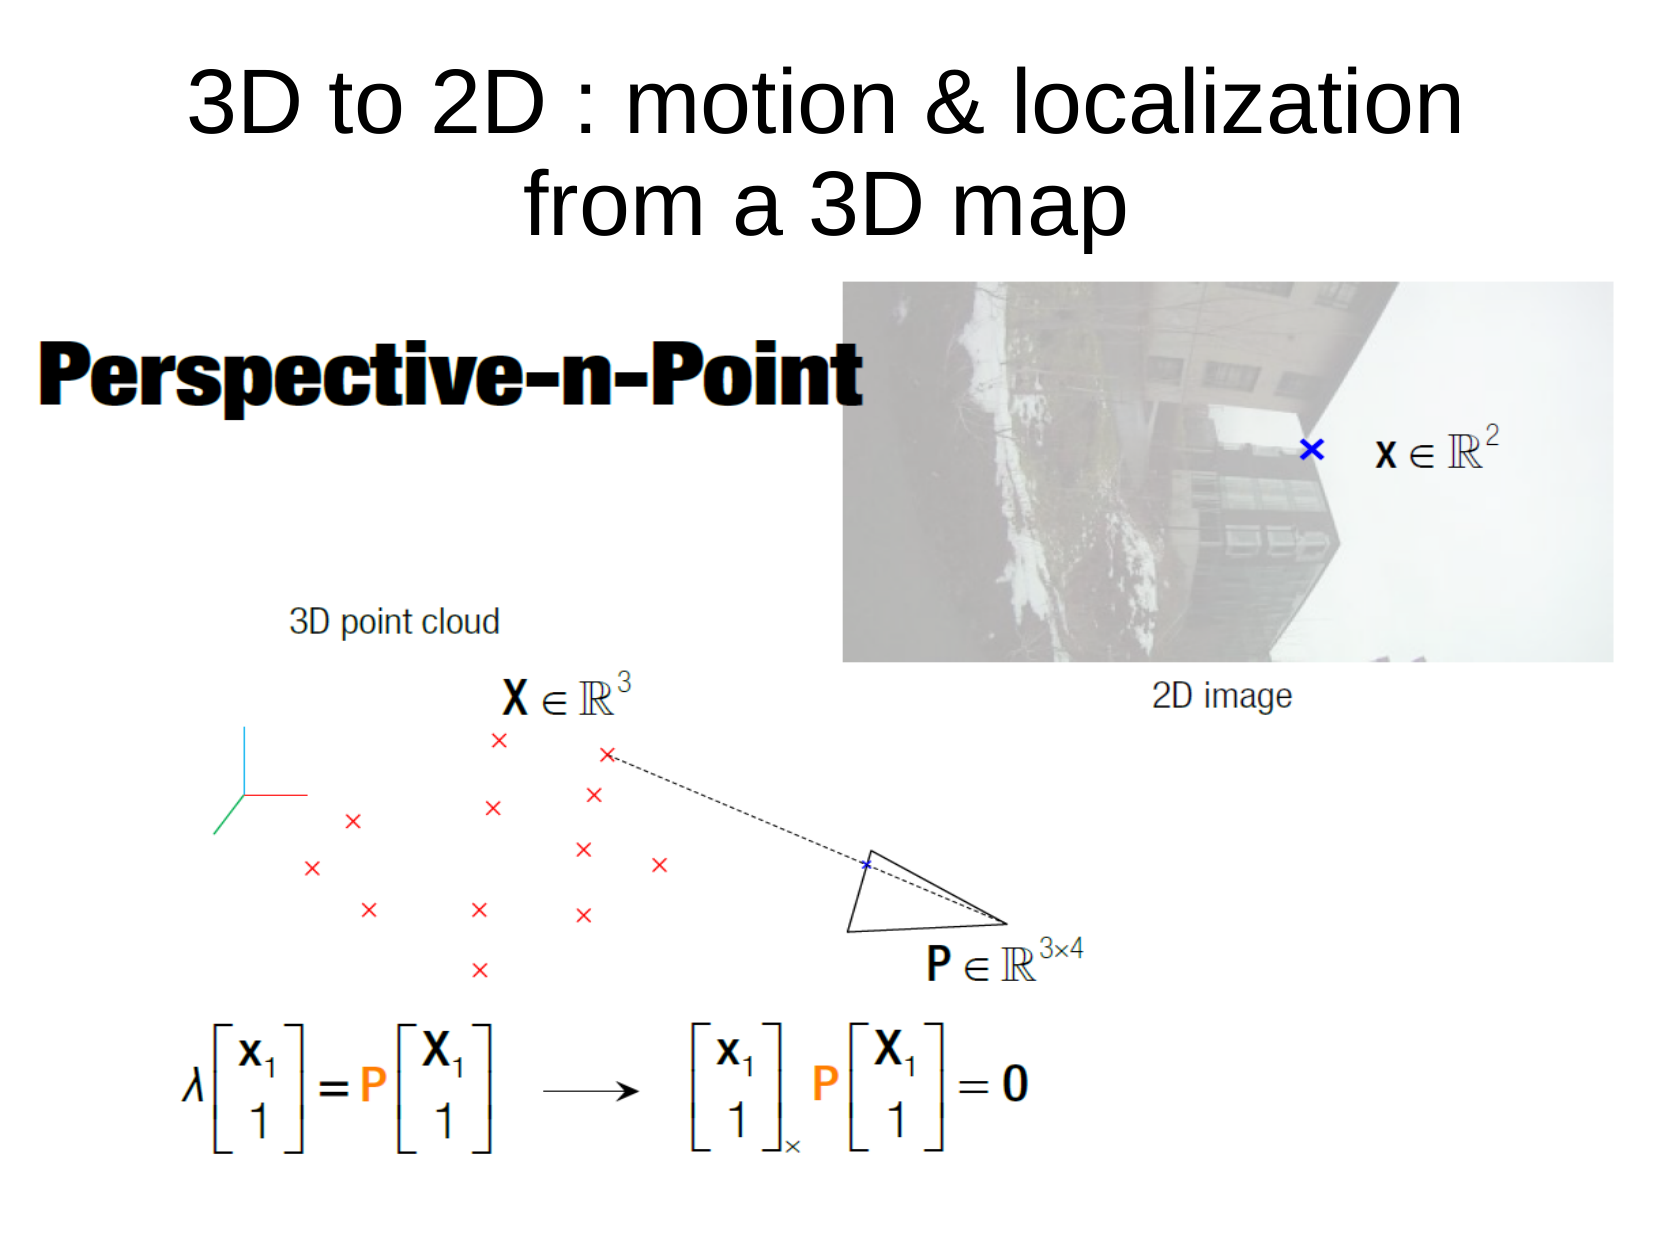

# 3D to 2D : motion & localization from a 3D map